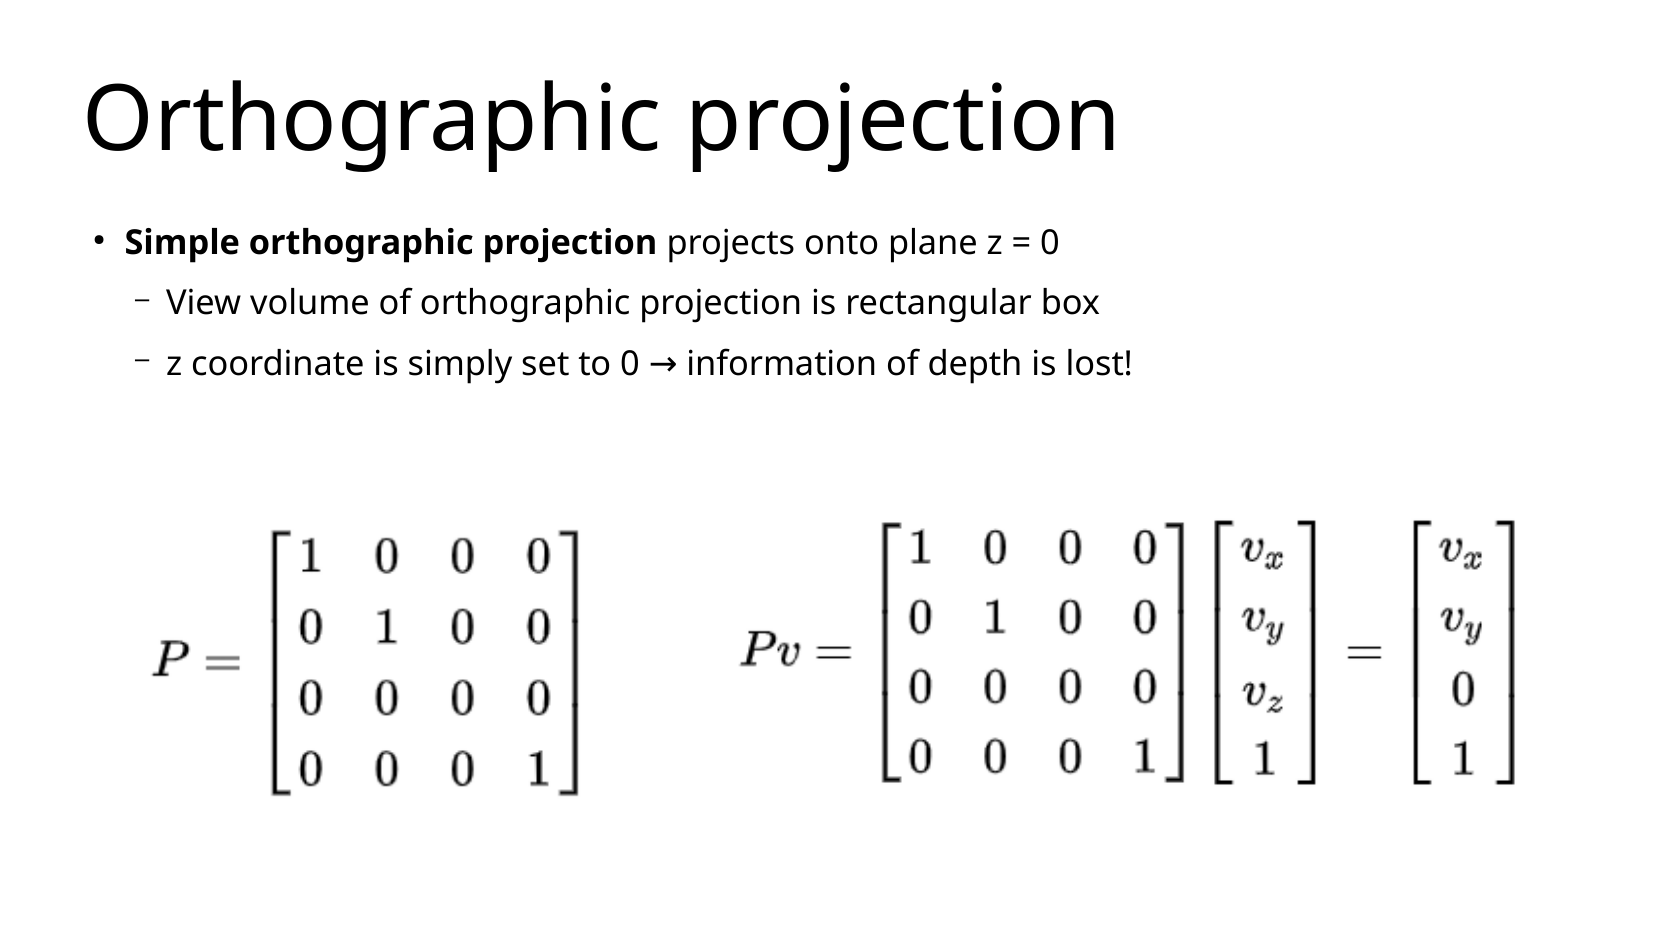

# Orthographic projection
Simple orthographic projection projects onto plane z = 0
View volume of orthographic projection is rectangular box
z coordinate is simply set to 0 → information of depth is lost!